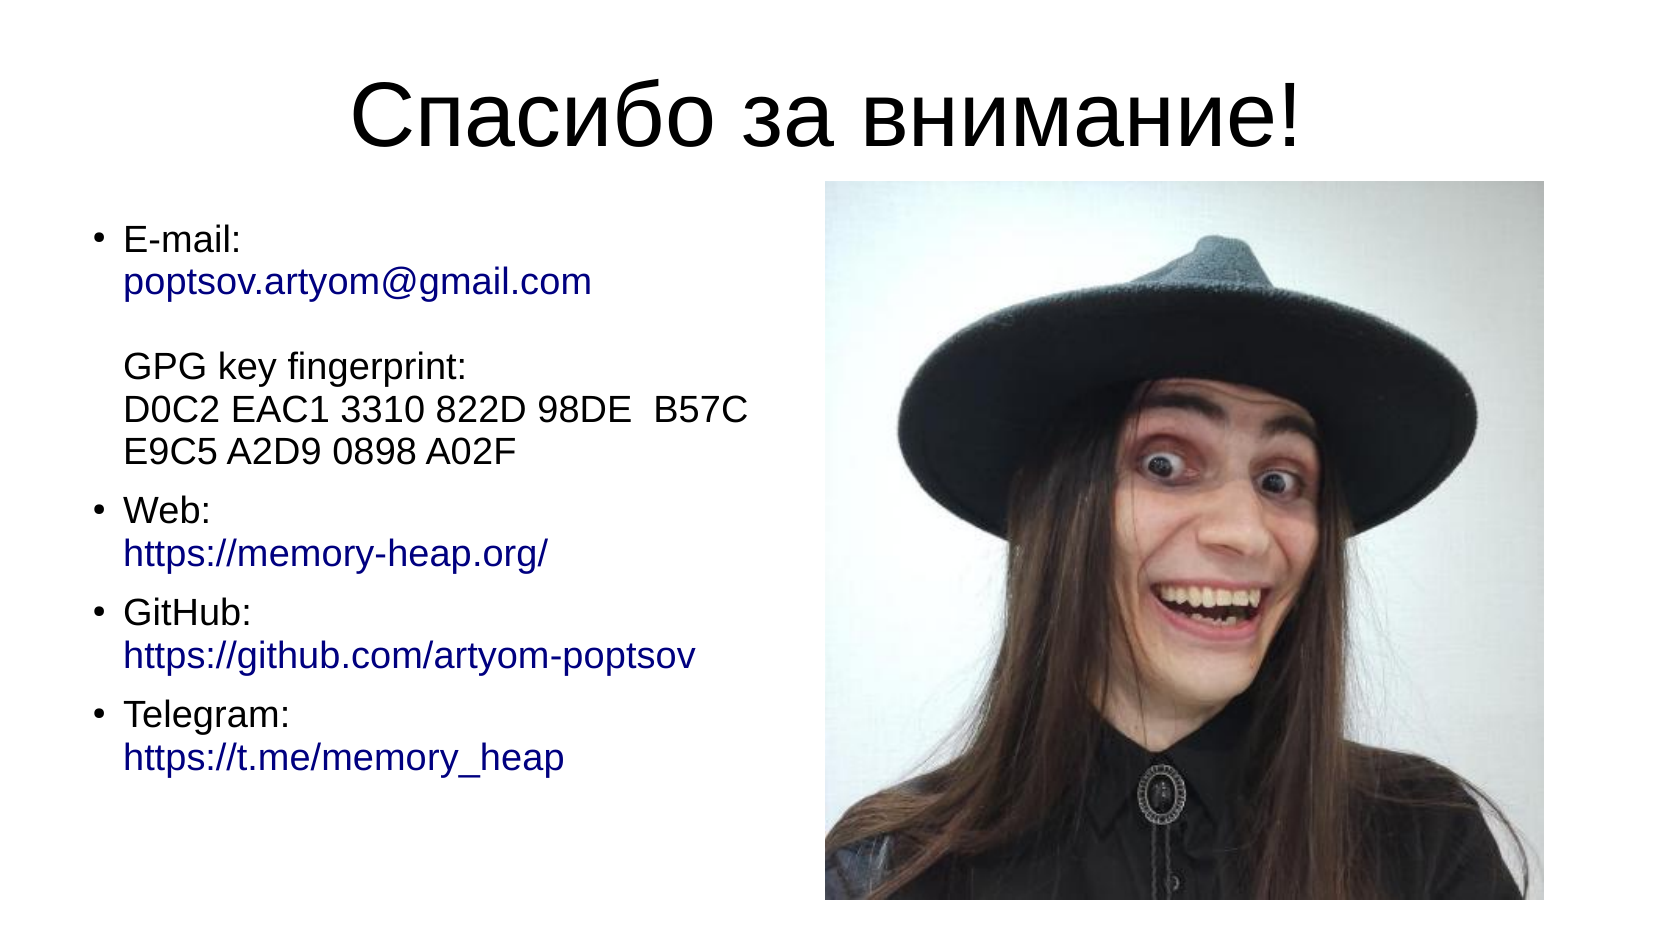

# Спасибо за внимание!
E-mail:
poptsov.artyom@gmail.com
GPG key fingerprint:
D0C2 EAC1 3310 822D 98DE B57C E9C5 A2D9 0898 A02F
Web:
https://memory-heap.org/
GitHub:
https://github.com/artyom-poptsov
Telegram:
https://t.me/memory_heap